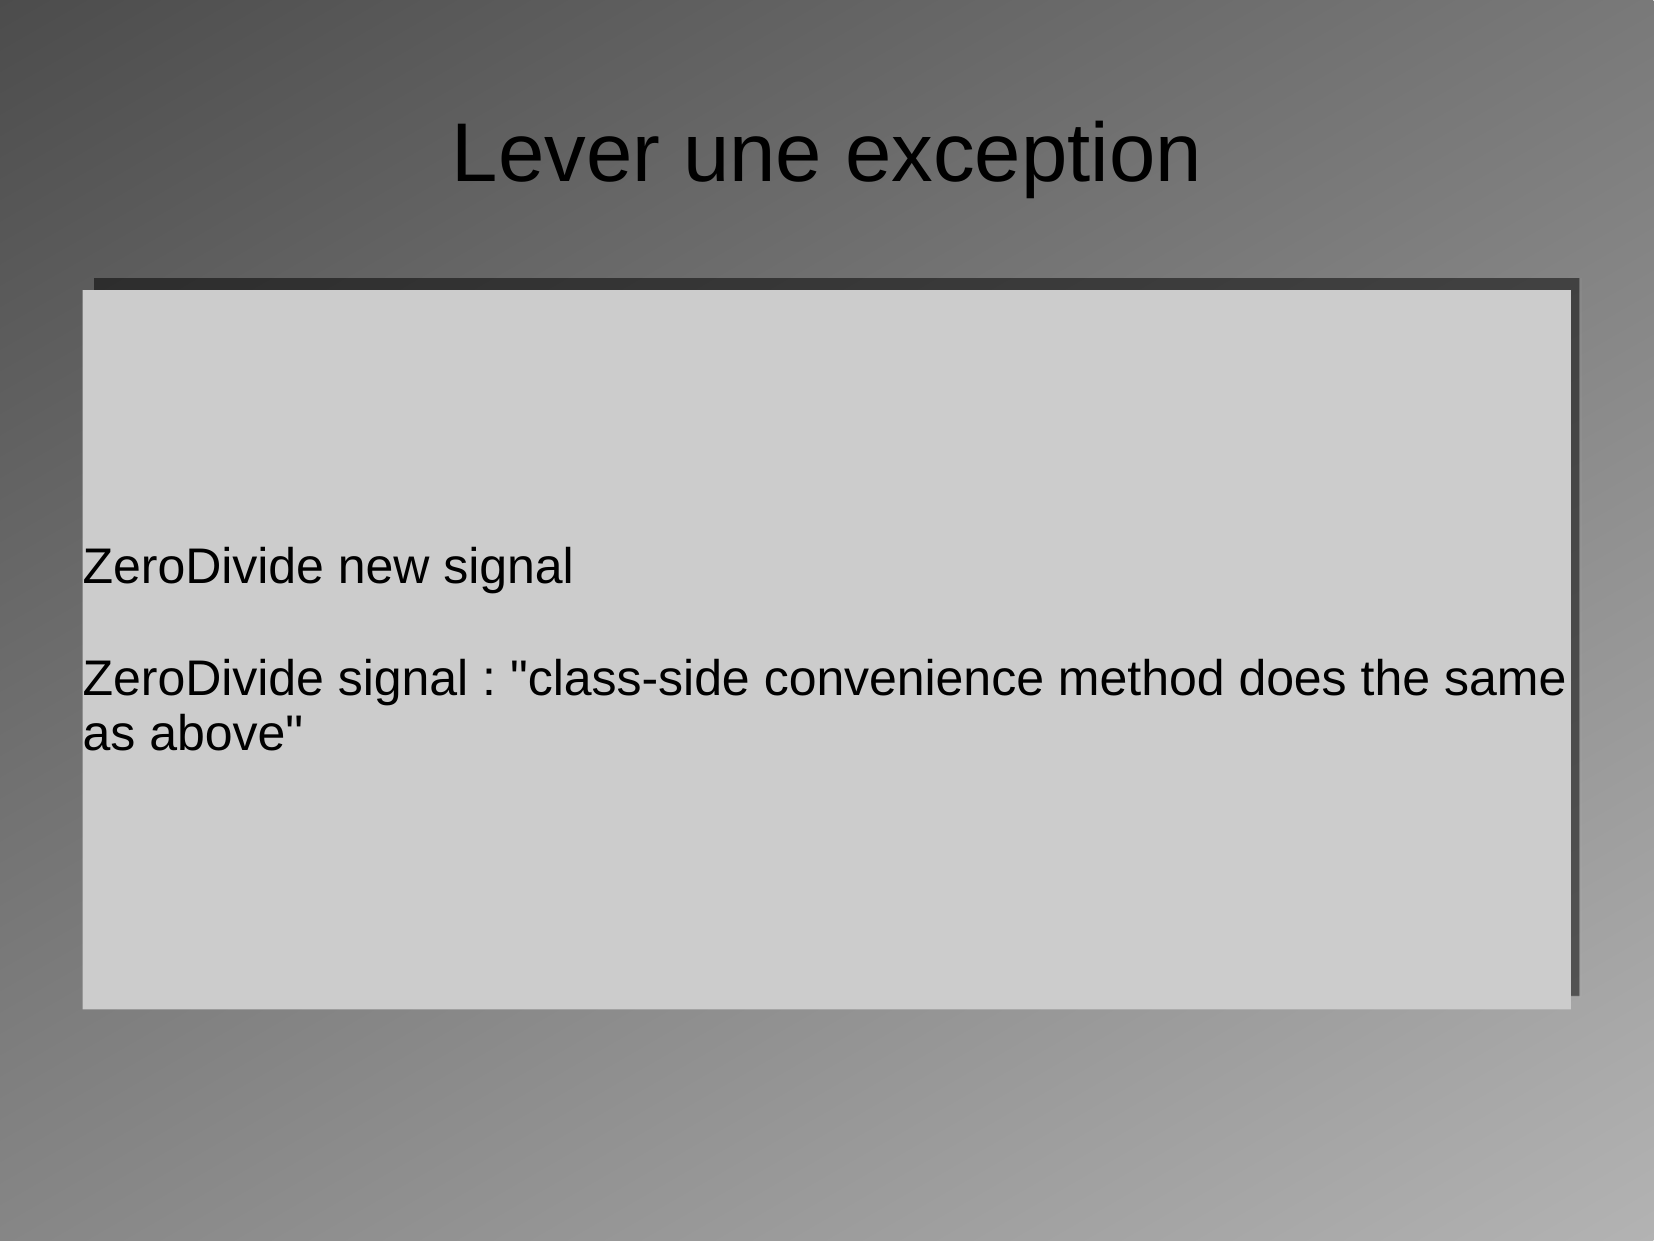

# Lever une exception
ZeroDivide new signal
ZeroDivide signal : "class-side convenience method does the same as above"